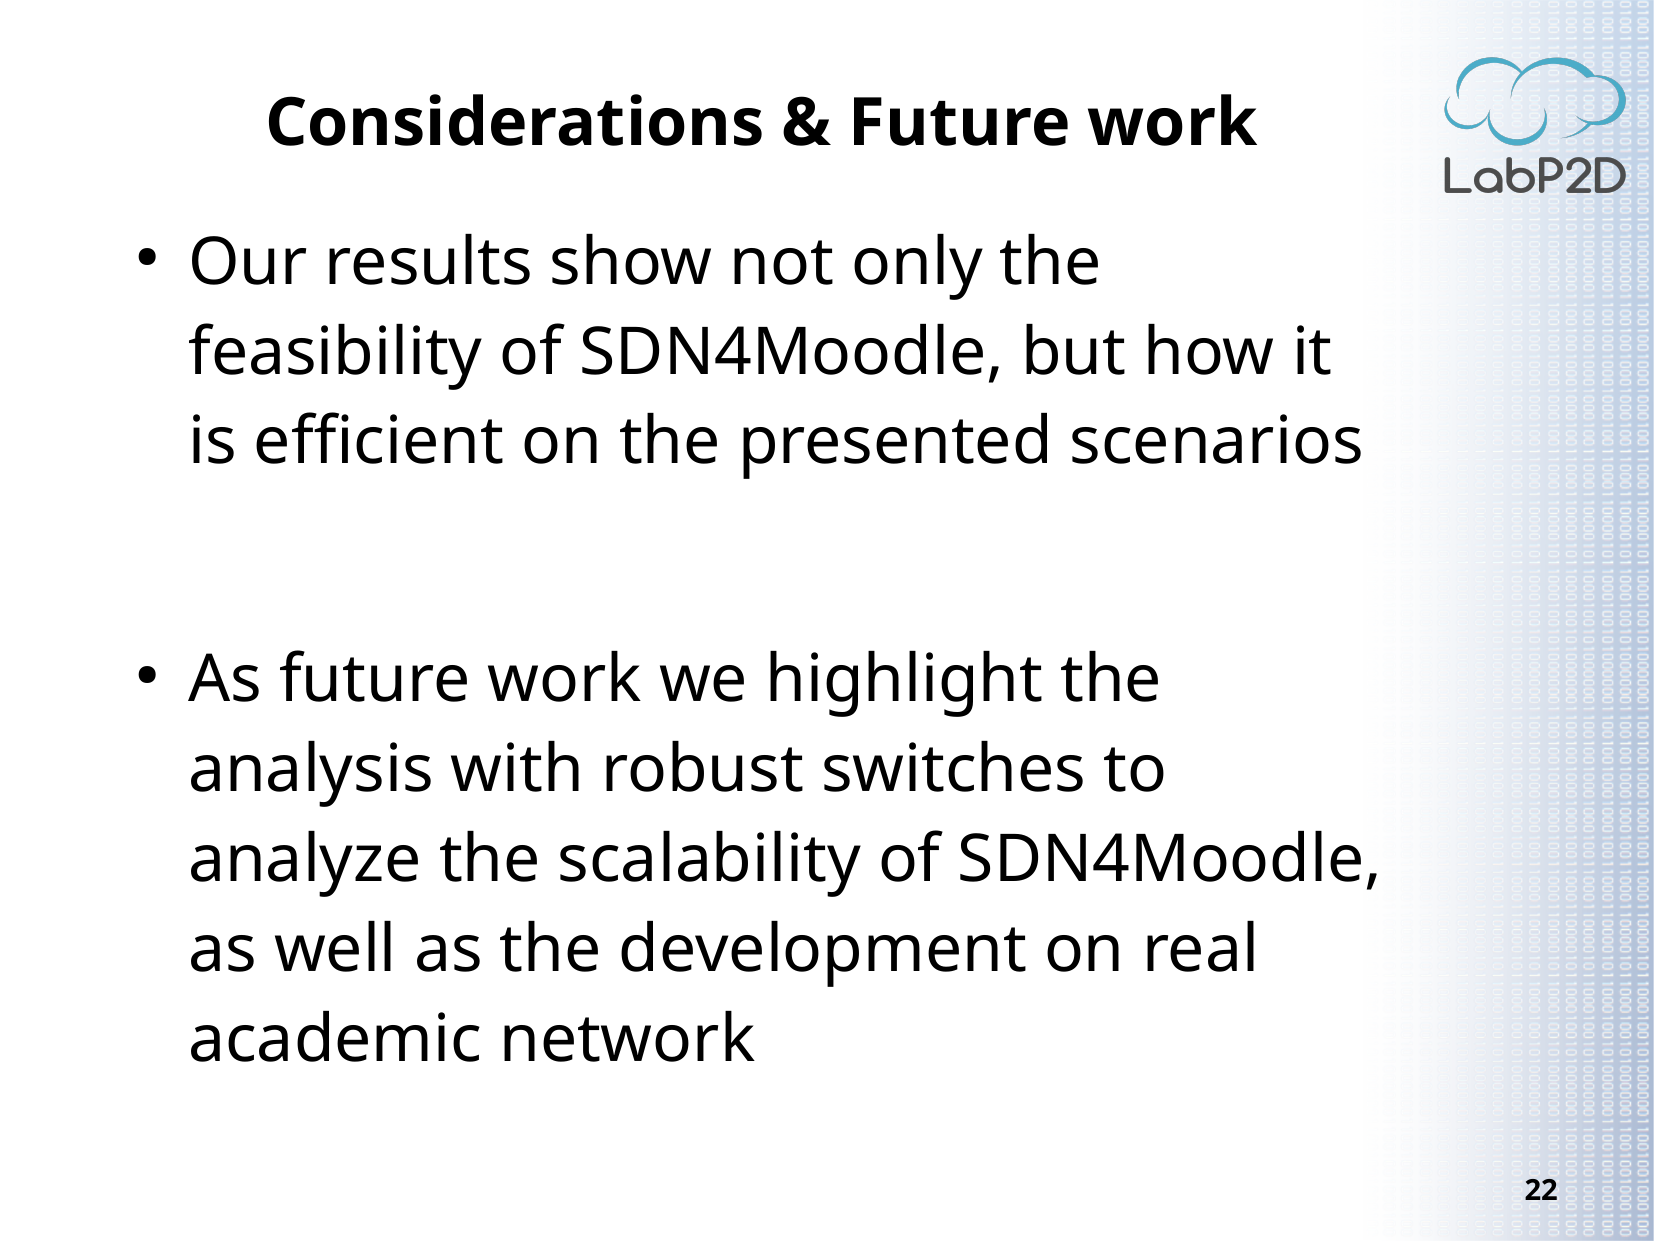

Considerations & Future work
# Our results show not only the feasibility of SDN4Moodle, but how it is efficient on the presented scenarios
As future work we highlight the analysis with robust switches to analyze the scalability of SDN4Moodle, as well as the development on real academic network
22